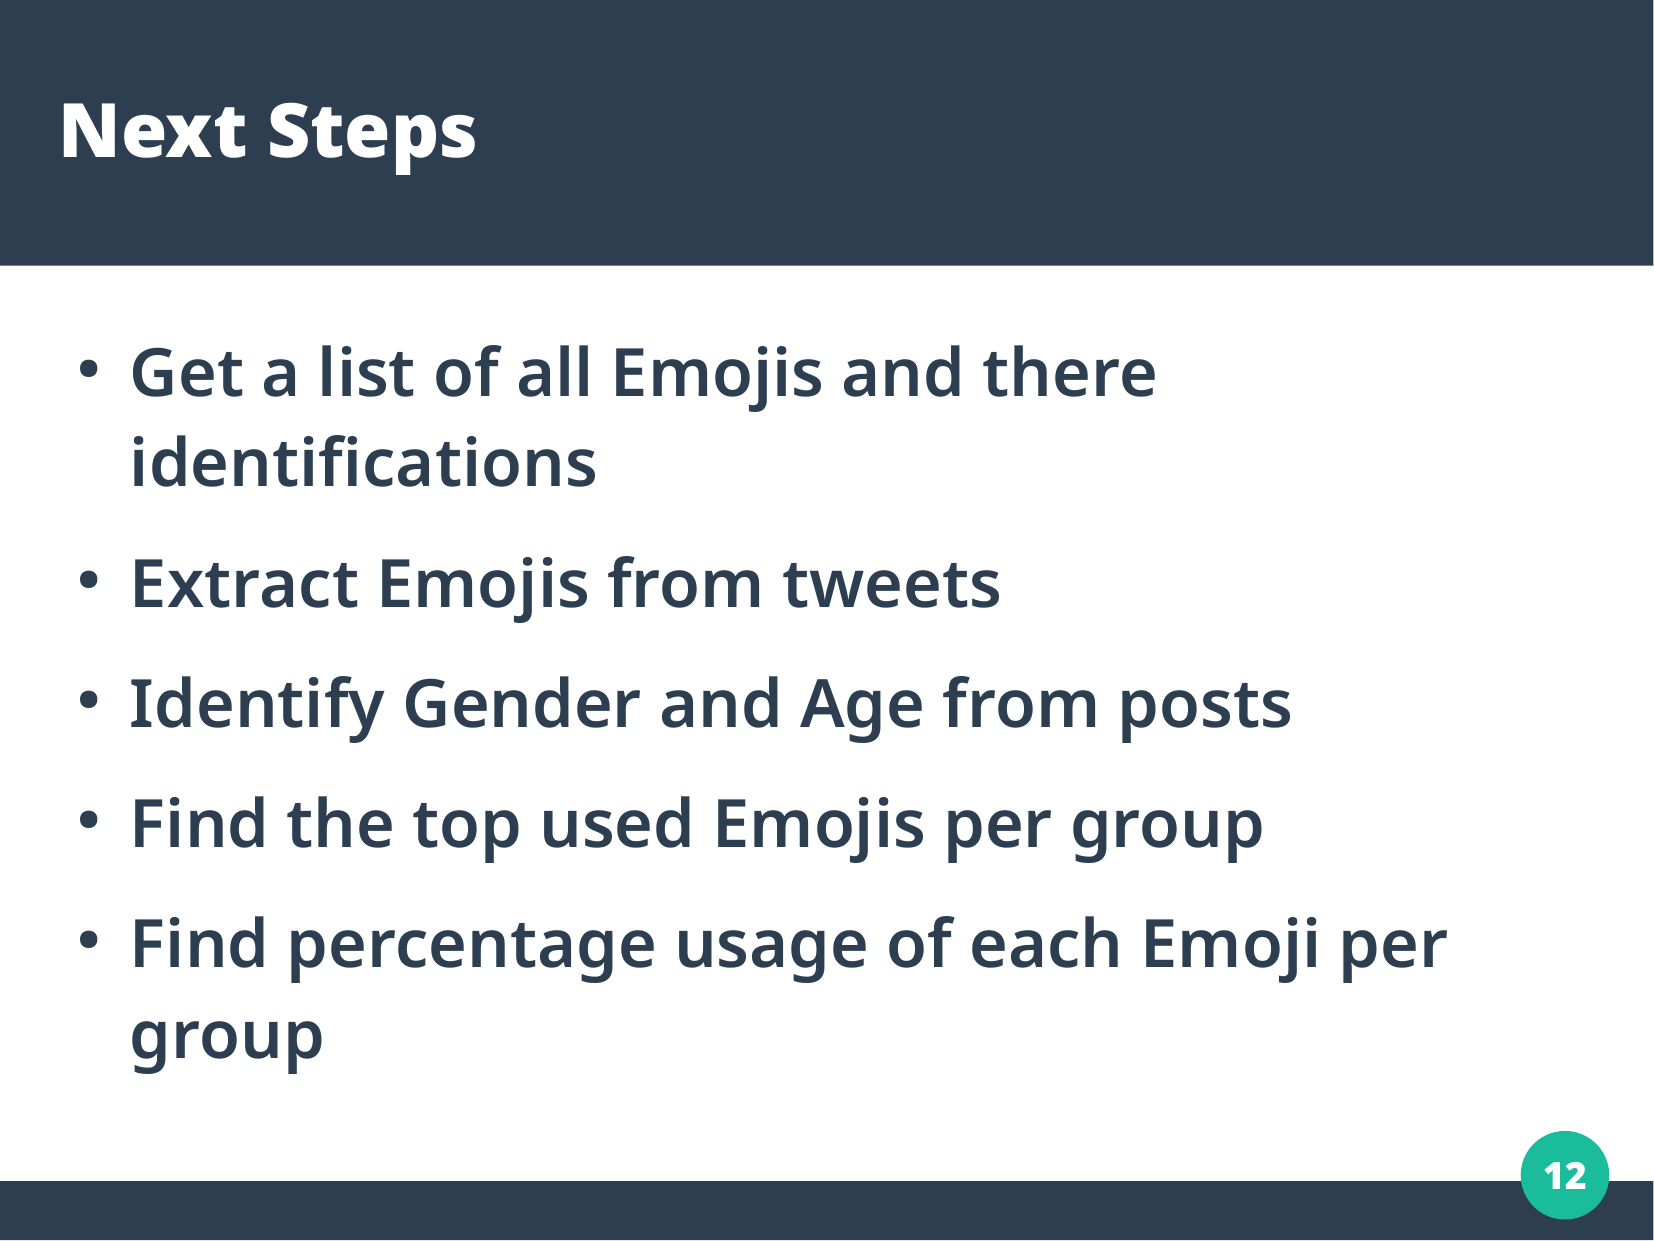

# Next Steps
Get a list of all Emojis and there identifications
Extract Emojis from tweets
Identify Gender and Age from posts
Find the top used Emojis per group
Find percentage usage of each Emoji per group
12